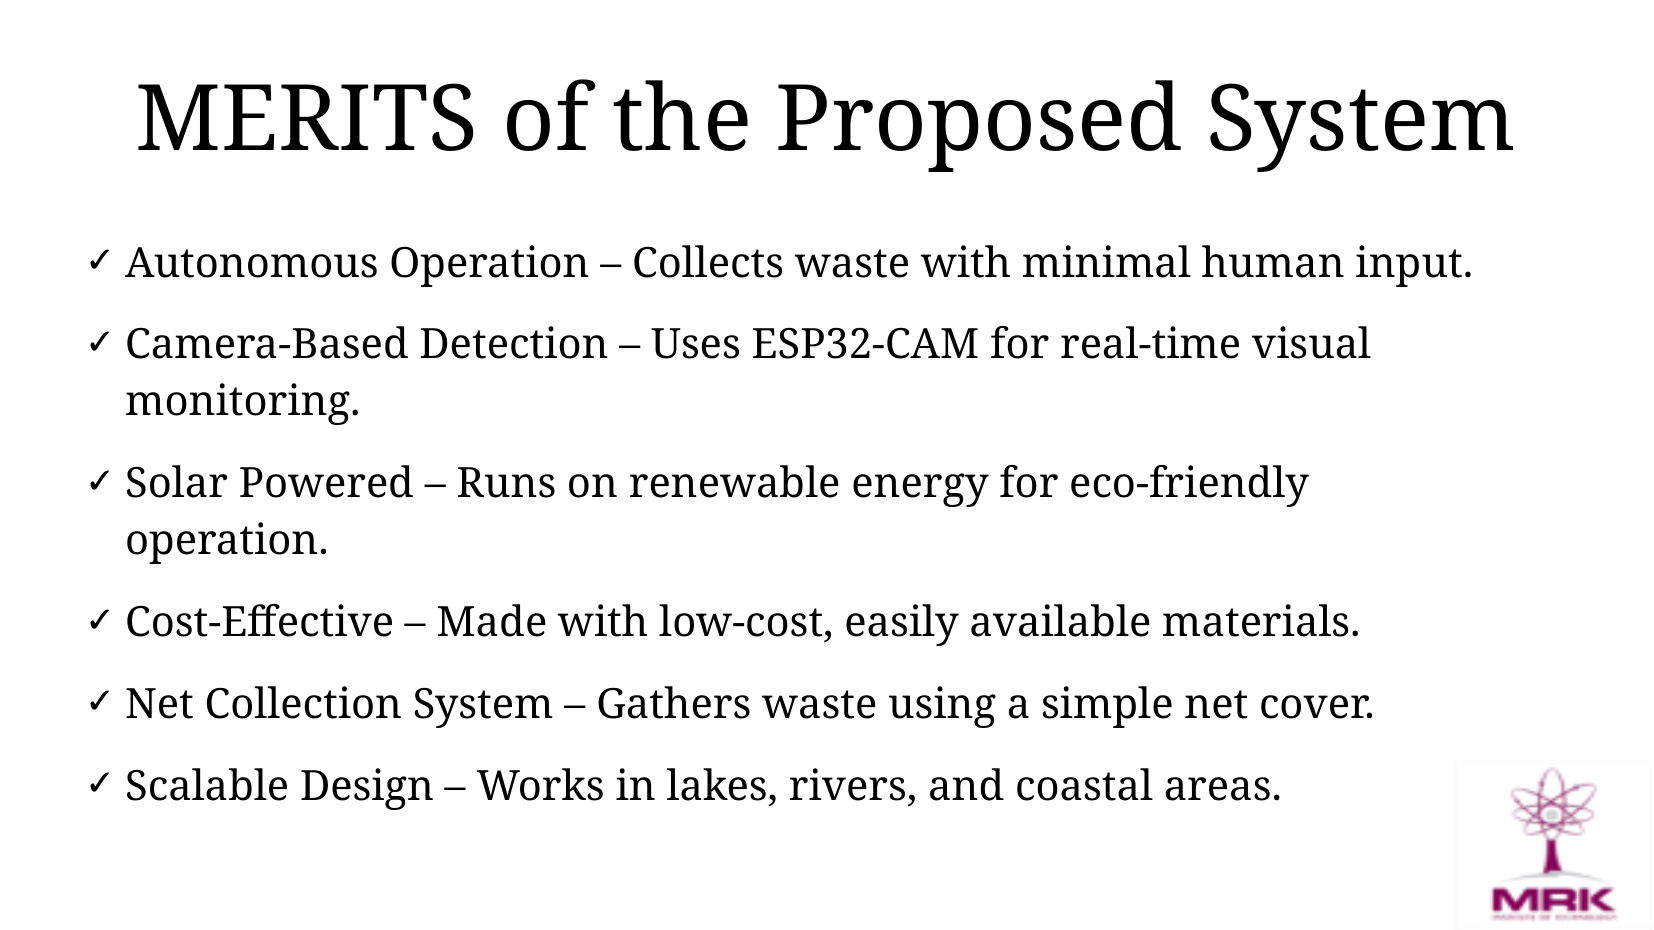

# MERITS of the Proposed System
Autonomous Operation – Collects waste with minimal human input.
Camera-Based Detection – Uses ESP32-CAM for real-time visual monitoring.
Solar Powered – Runs on renewable energy for eco-friendly operation.
Cost-Effective – Made with low-cost, easily available materials.
Net Collection System – Gathers waste using a simple net cover.
Scalable Design – Works in lakes, rivers, and coastal areas.